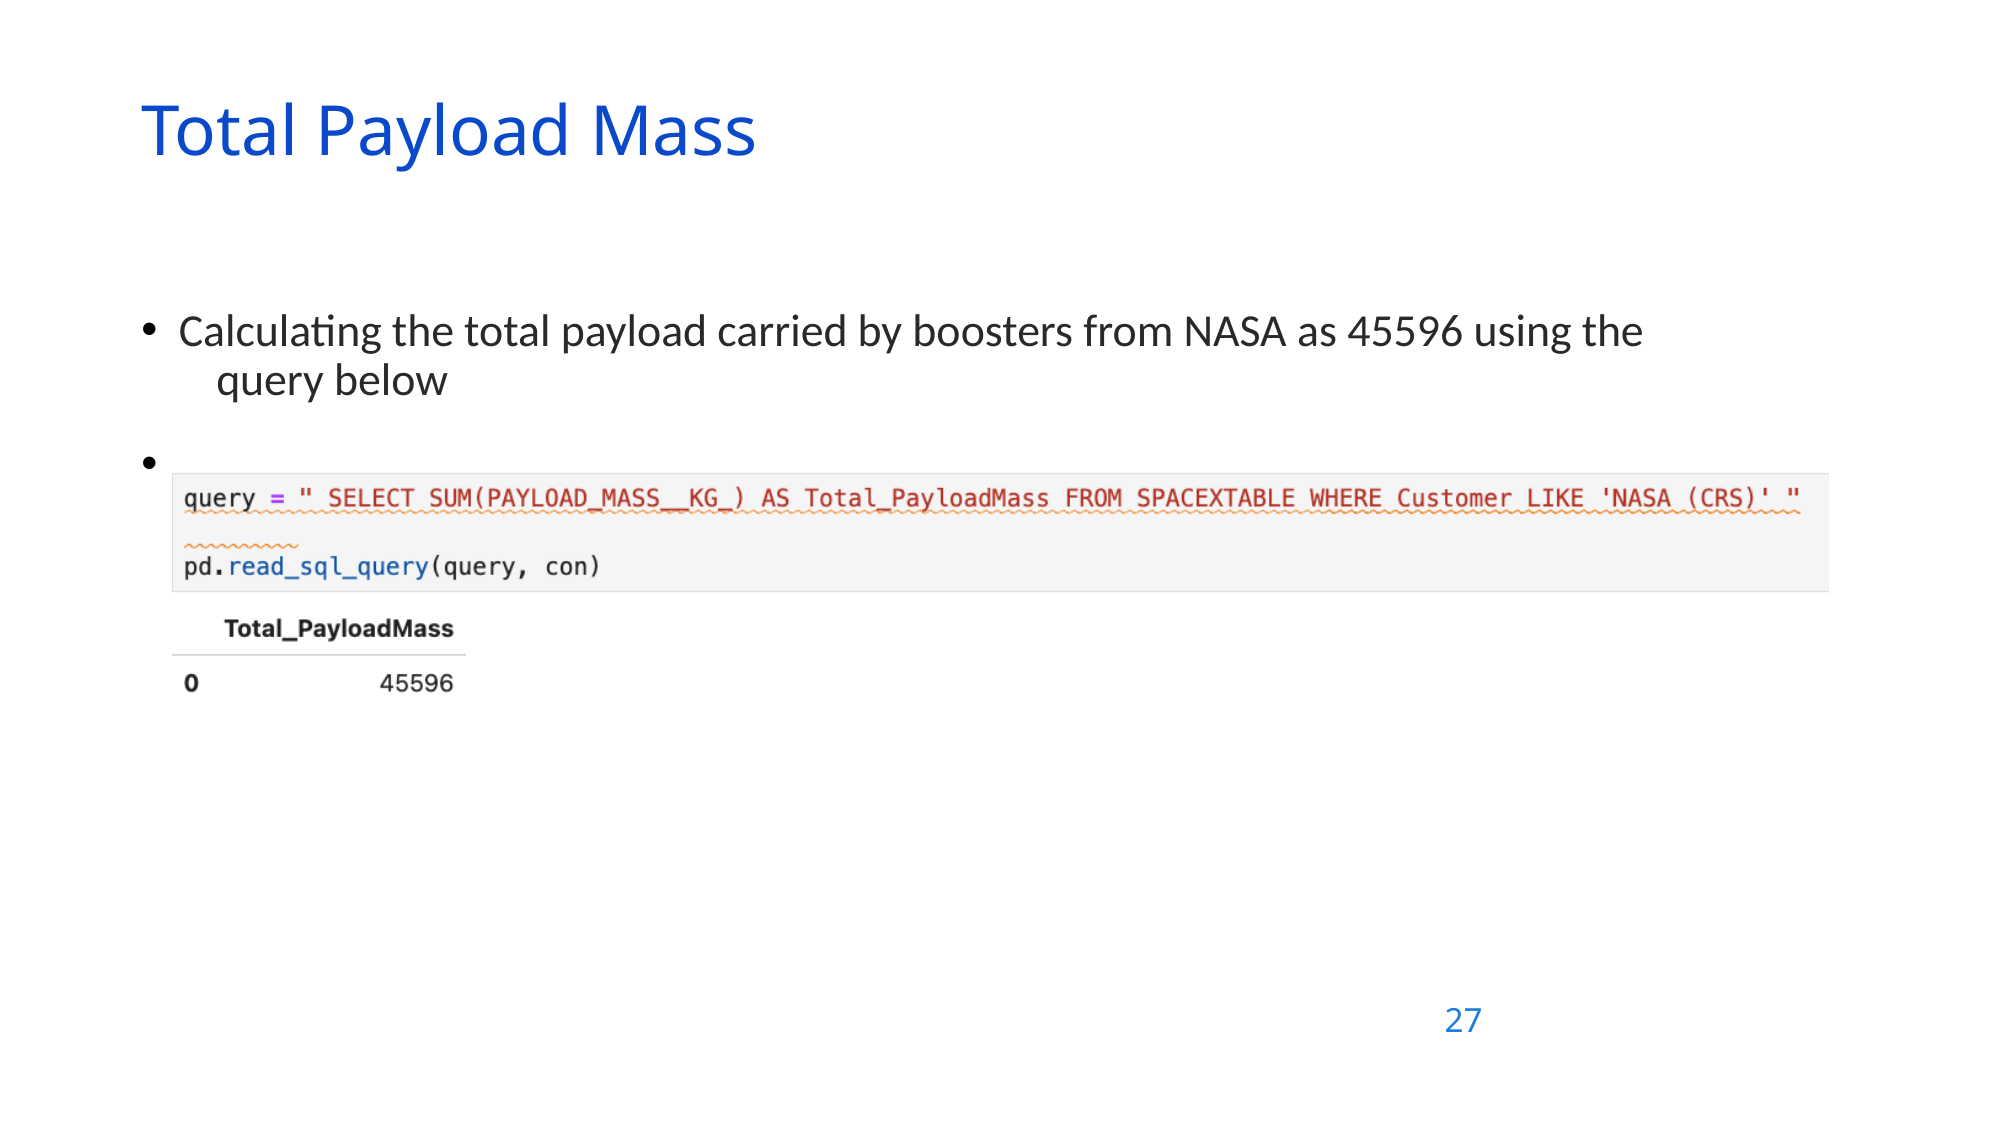

Total Payload Mass
# Calculating the total payload carried by boosters from NASA as 45596 using the query below